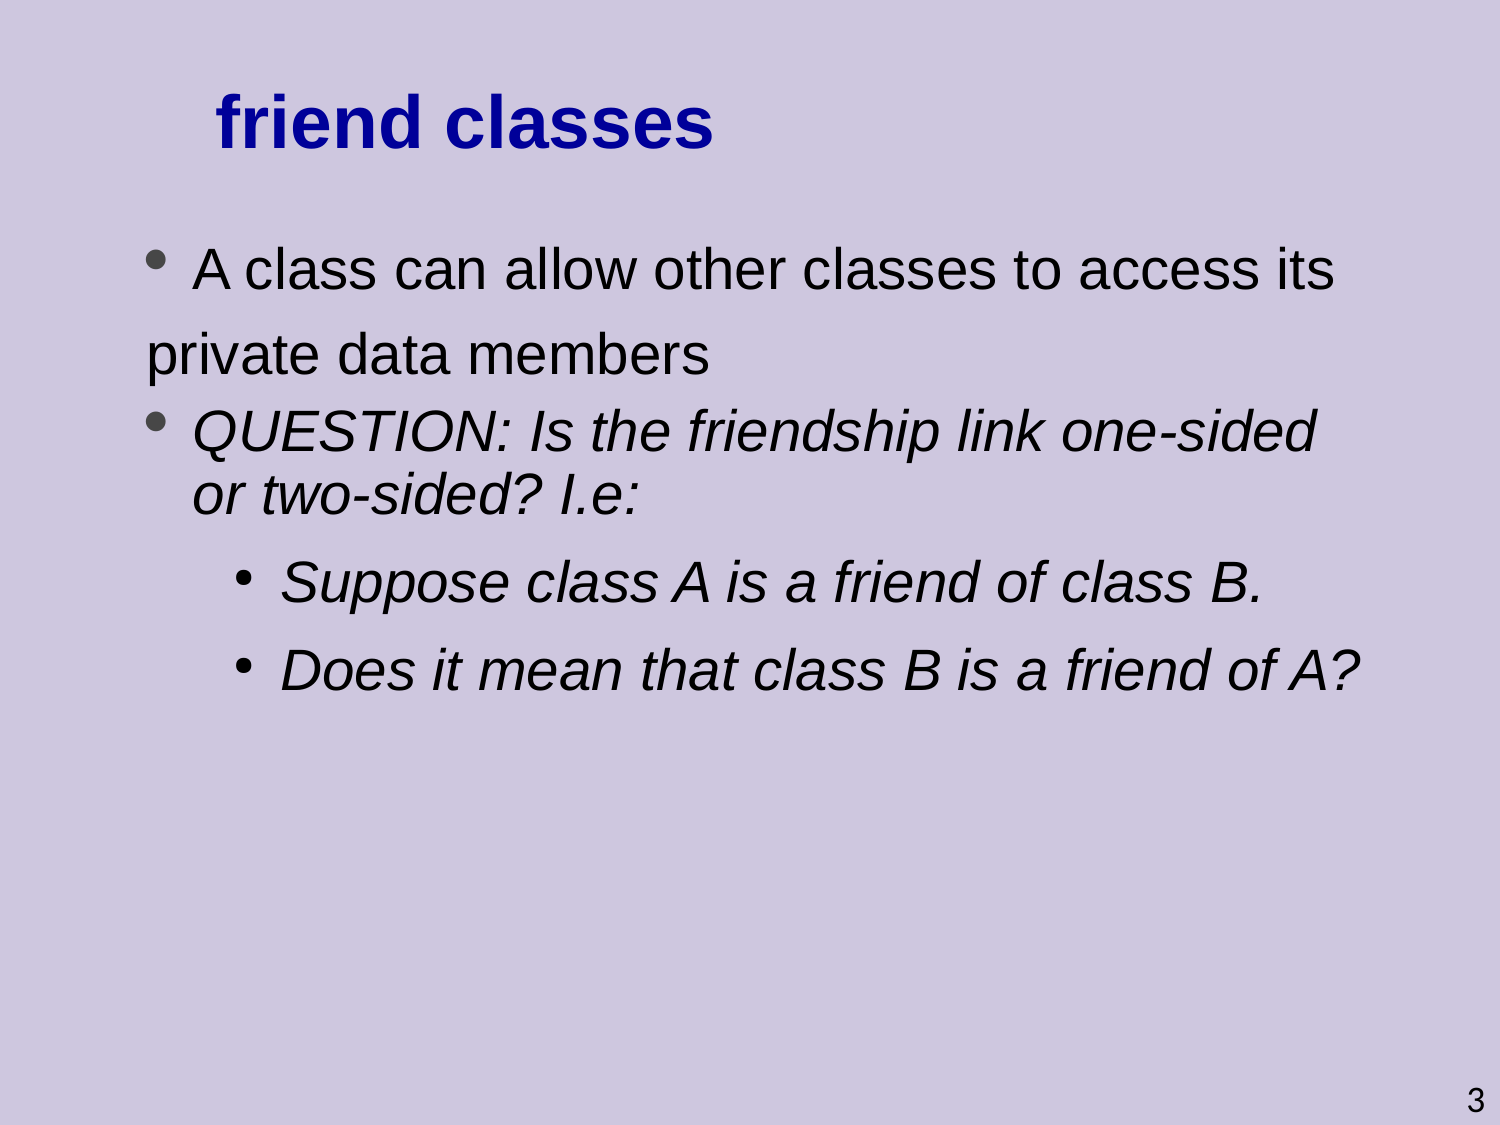

friend classes
# A class can allow other classes to access its
private data members
QUESTION: Is the friendship link one-sided or two-sided? I.e:
Suppose class A is a friend of class B.
Does it mean that class B is a friend of A?